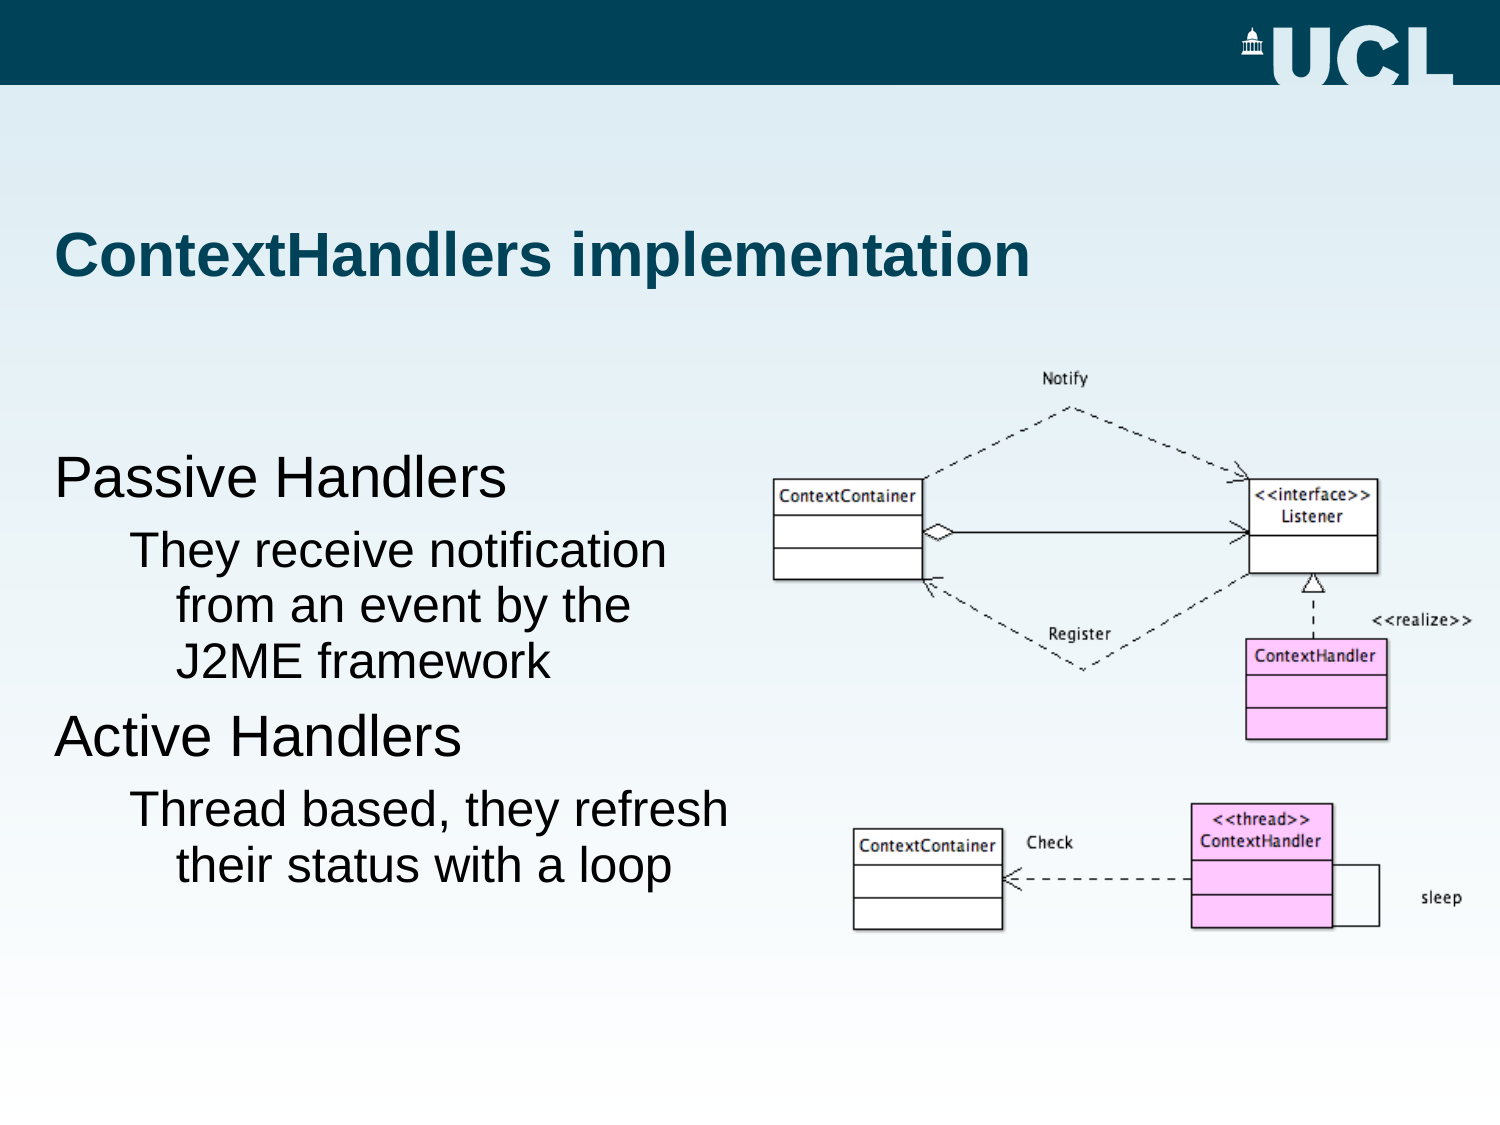

# ContextHandlers implementation
Passive Handlers
They receive notification from an event by the J2ME framework
Active Handlers
Thread based, they refresh their status with a loop